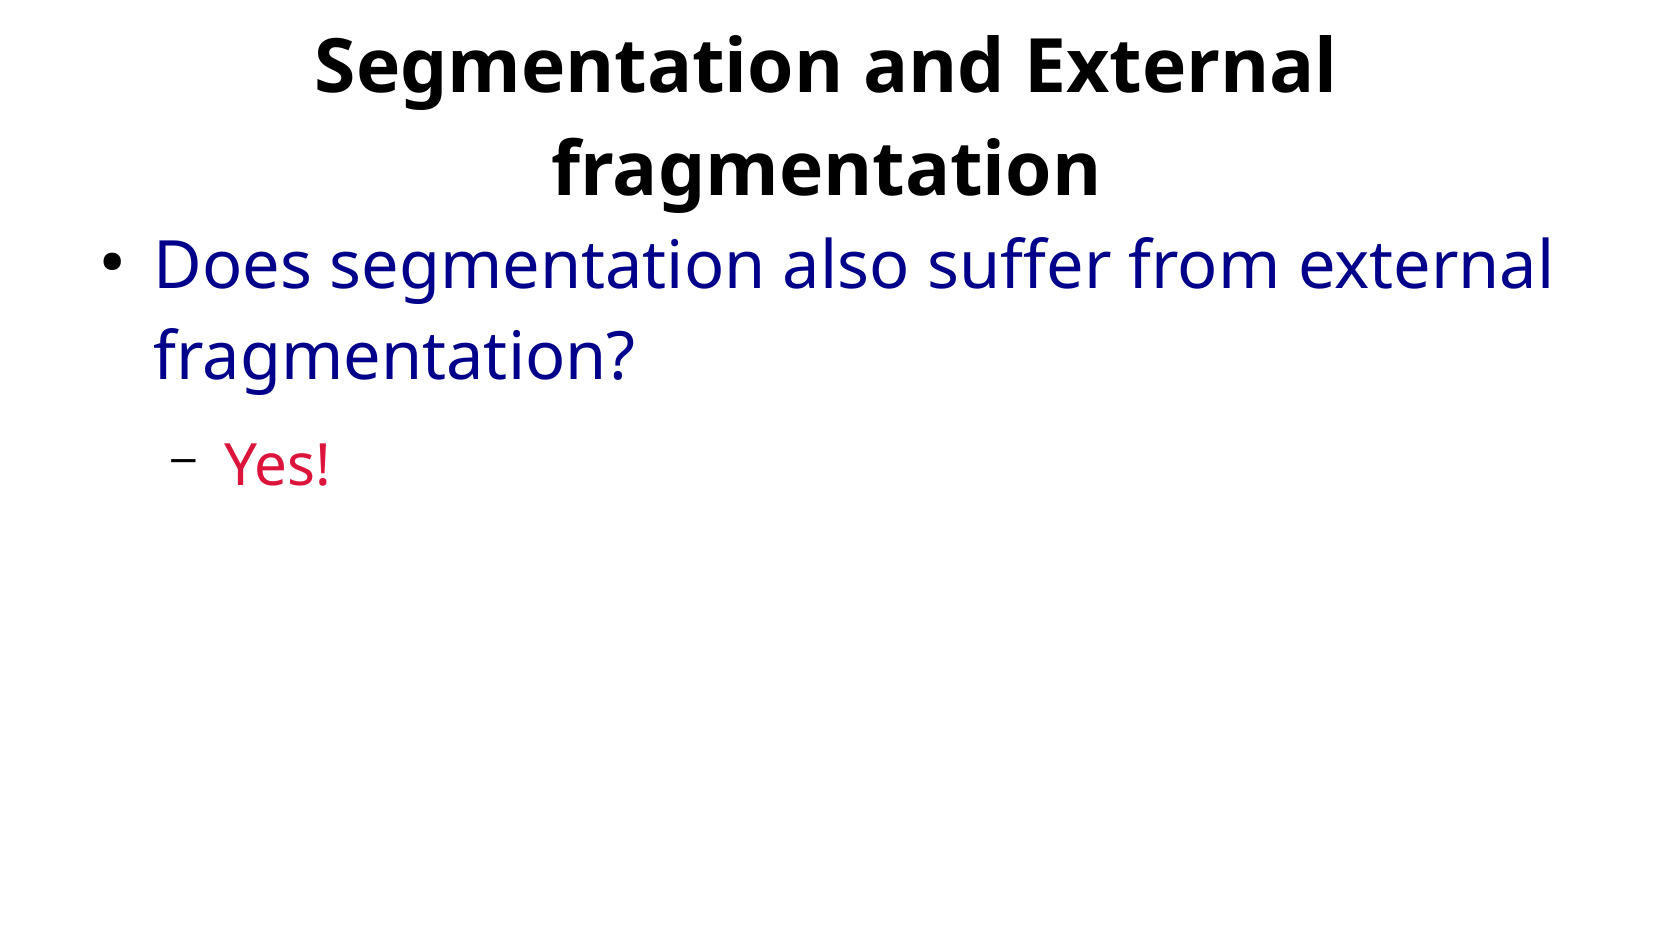

# Segmentation and External fragmentation
Does segmentation also suffer from external fragmentation?
Yes!